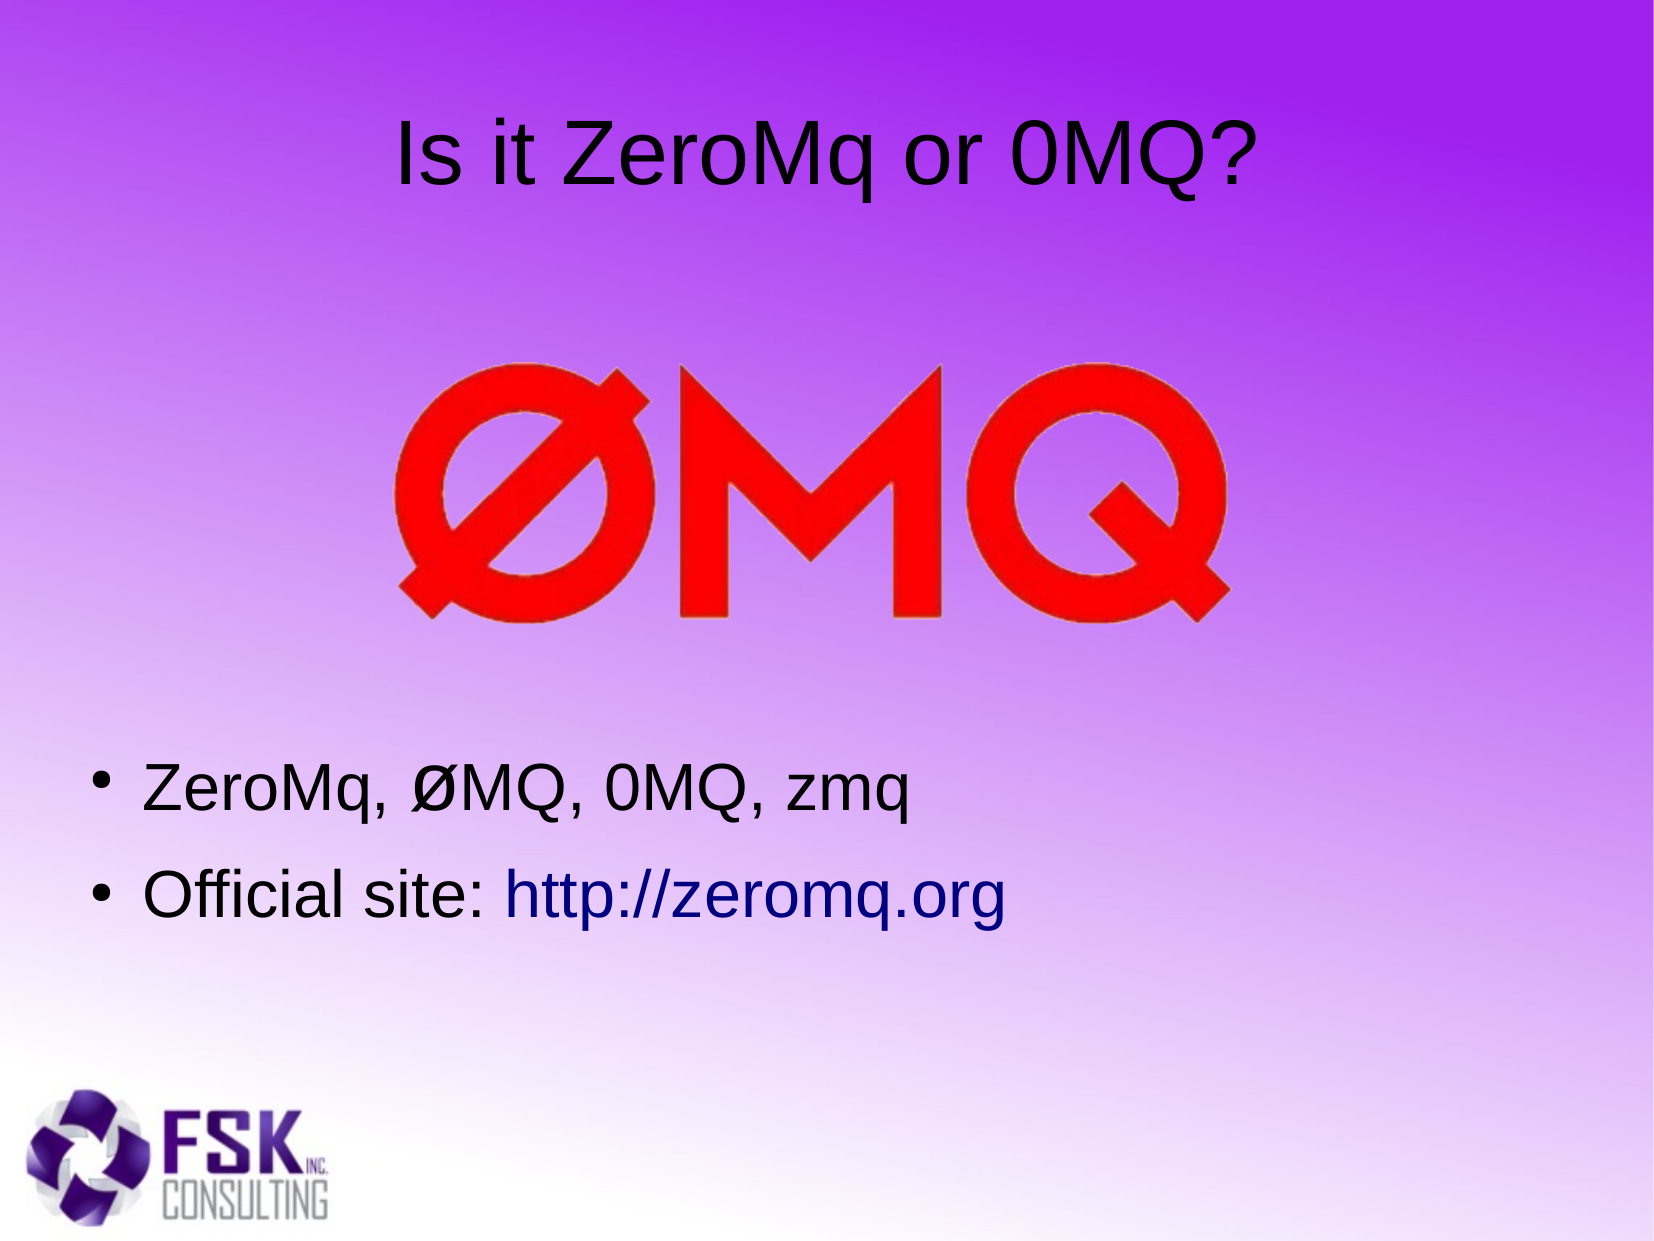

# Is it ZeroMq or 0MQ?
ZeroMq, øMQ, 0MQ, zmq
Official site: http://zeromq.org